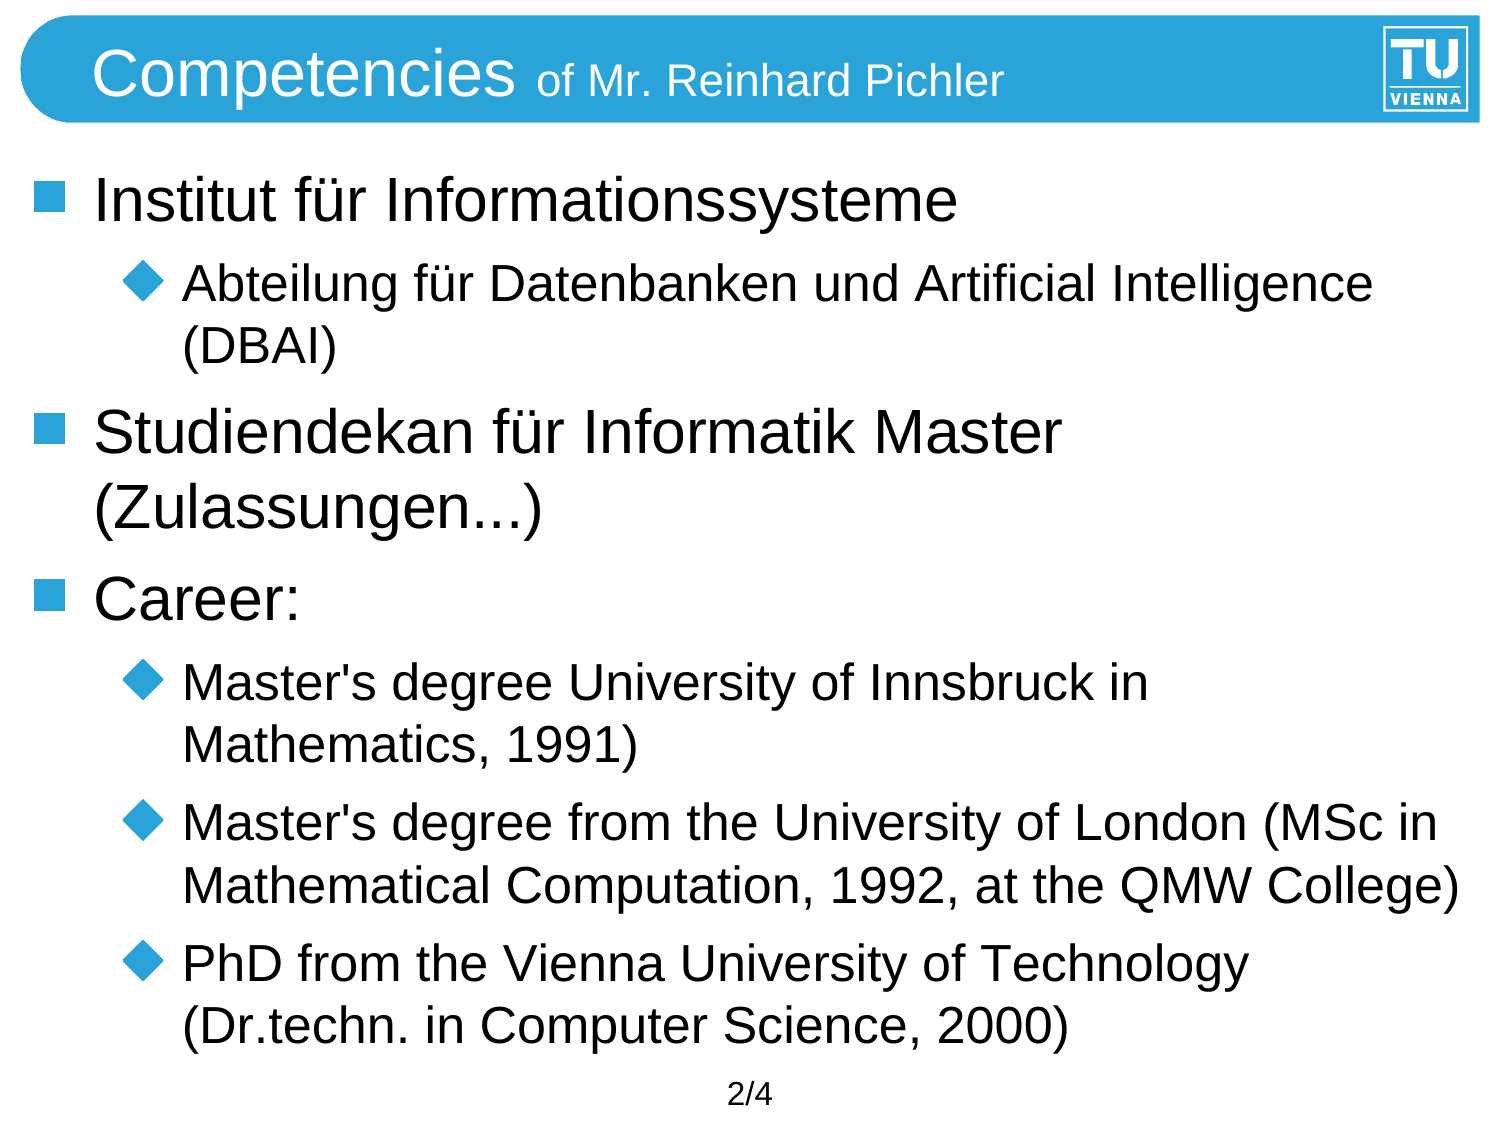

# Competencies of Mr. Reinhard Pichler
Institut für Informationssysteme
Abteilung für Datenbanken und Artificial Intelligence (DBAI)
Studiendekan für Informatik Master (Zulassungen...)
Career:
Master's degree University of Innsbruck in Mathematics, 1991)
Master's degree from the University of London (MSc in Mathematical Computation, 1992, at the QMW College)
PhD from the Vienna University of Technology (Dr.techn. in Computer Science, 2000)
2